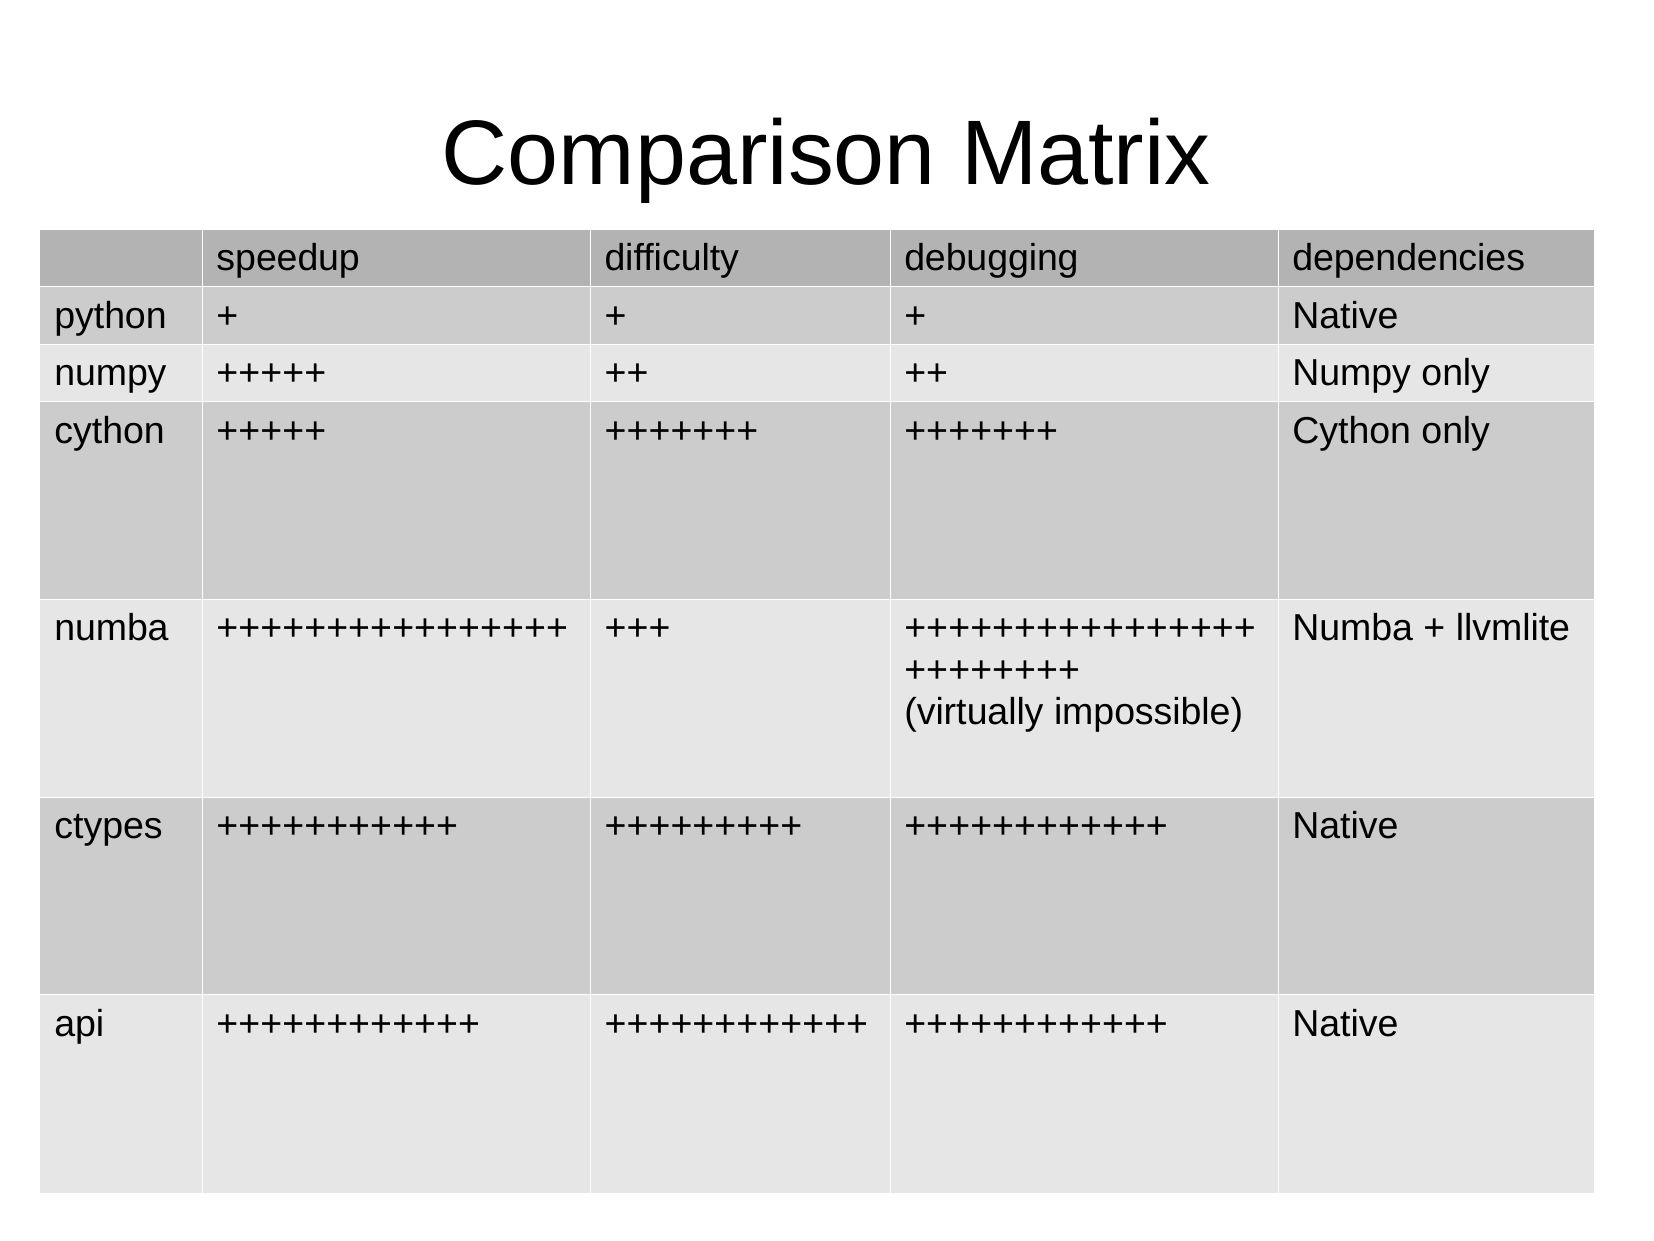

# Comparison Matrix
| | speedup | difficulty | debugging | dependencies |
| --- | --- | --- | --- | --- |
| python | + | + | + | Native |
| numpy | +++++ | ++ | ++ | Numpy only |
| cython | +++++ | +++++++ | +++++++ | Cython only |
| numba | ++++++++++++++++ | +++ | ++++++++++++++++++++++++ (virtually impossible) | Numba + llvmlite |
| ctypes | +++++++++++ | +++++++++ | ++++++++++++ | Native |
| api | ++++++++++++ | ++++++++++++ | ++++++++++++ | Native |